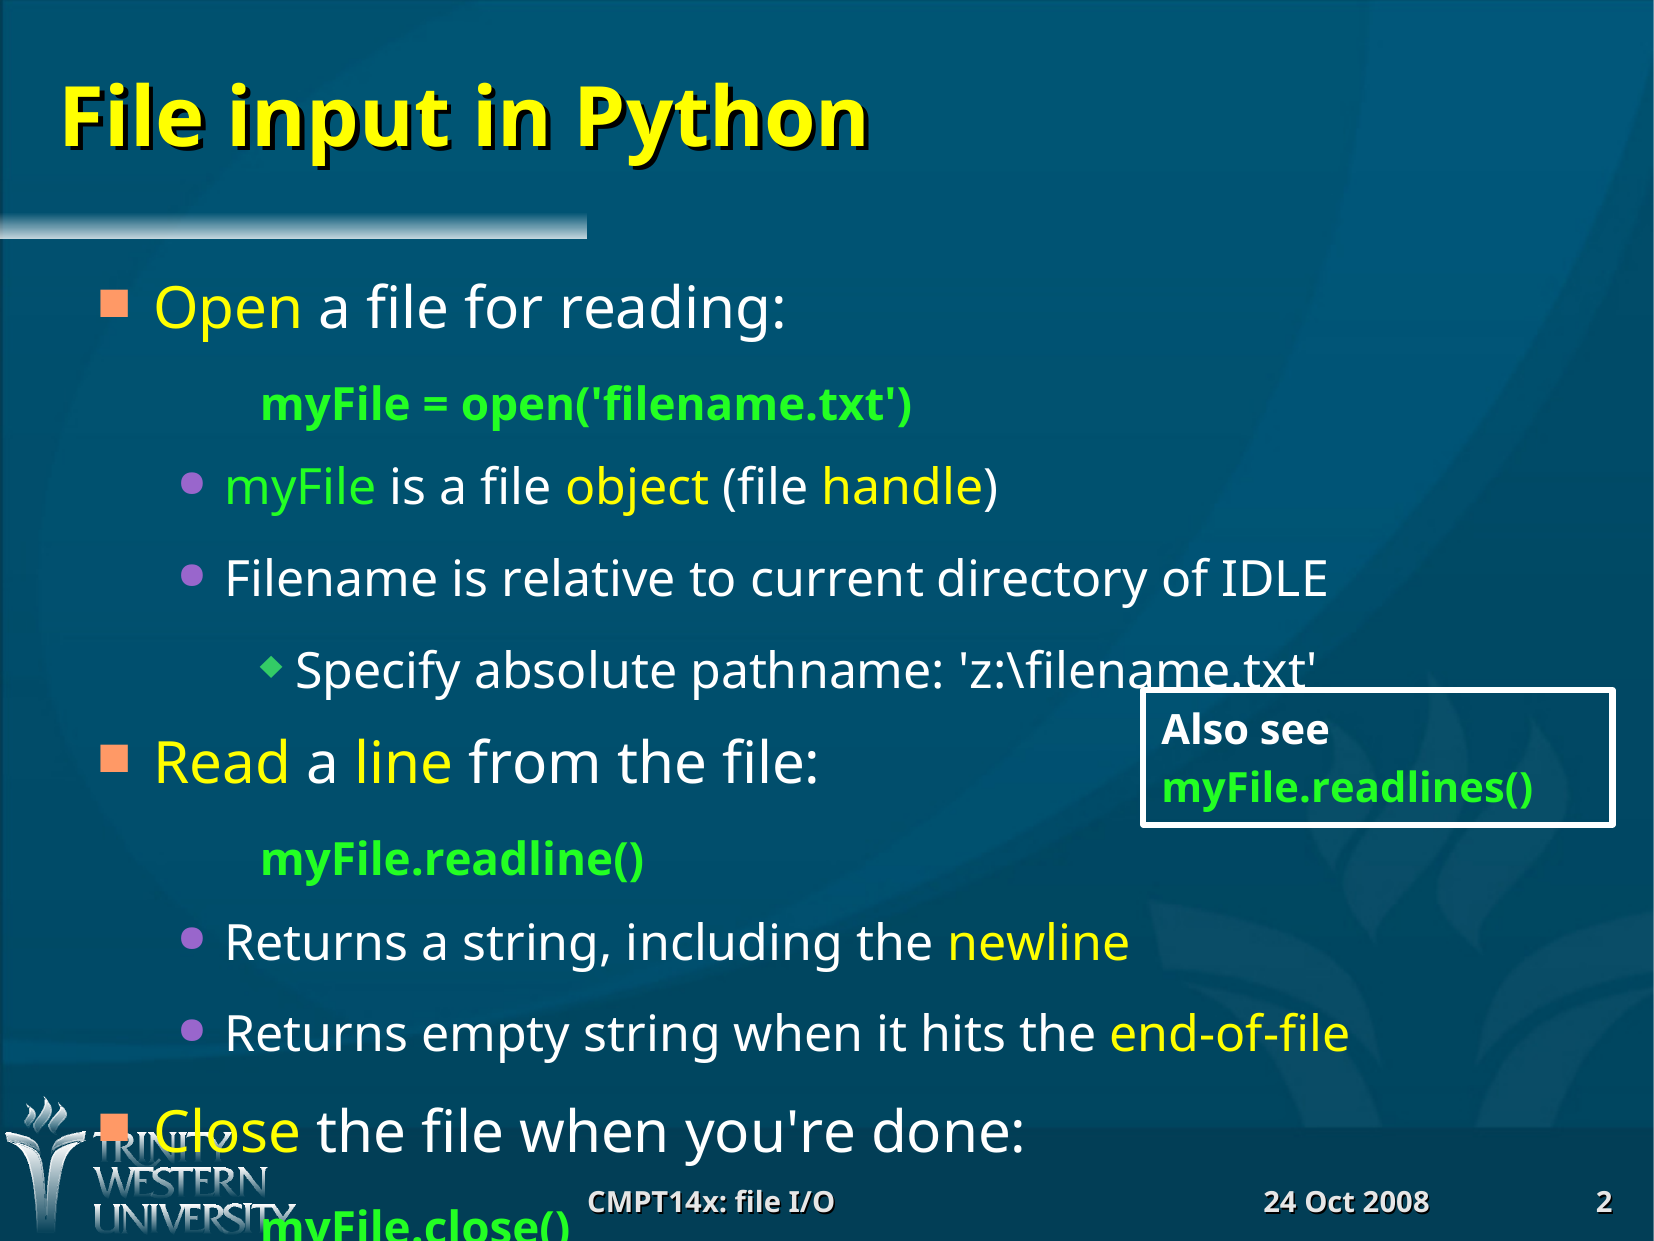

# File input in Python
Open a file for reading:
myFile = open('filename.txt')
myFile is a file object (file handle)
Filename is relative to current directory of IDLE
Specify absolute pathname: 'z:\filename.txt'
Read a line from the file:
myFile.readline()
Returns a string, including the newline
Returns empty string when it hits the end-of-file
Close the file when you're done:
myFile.close()
Also see myFile.readlines()
CMPT14x: file I/O
24 Oct 2008
2